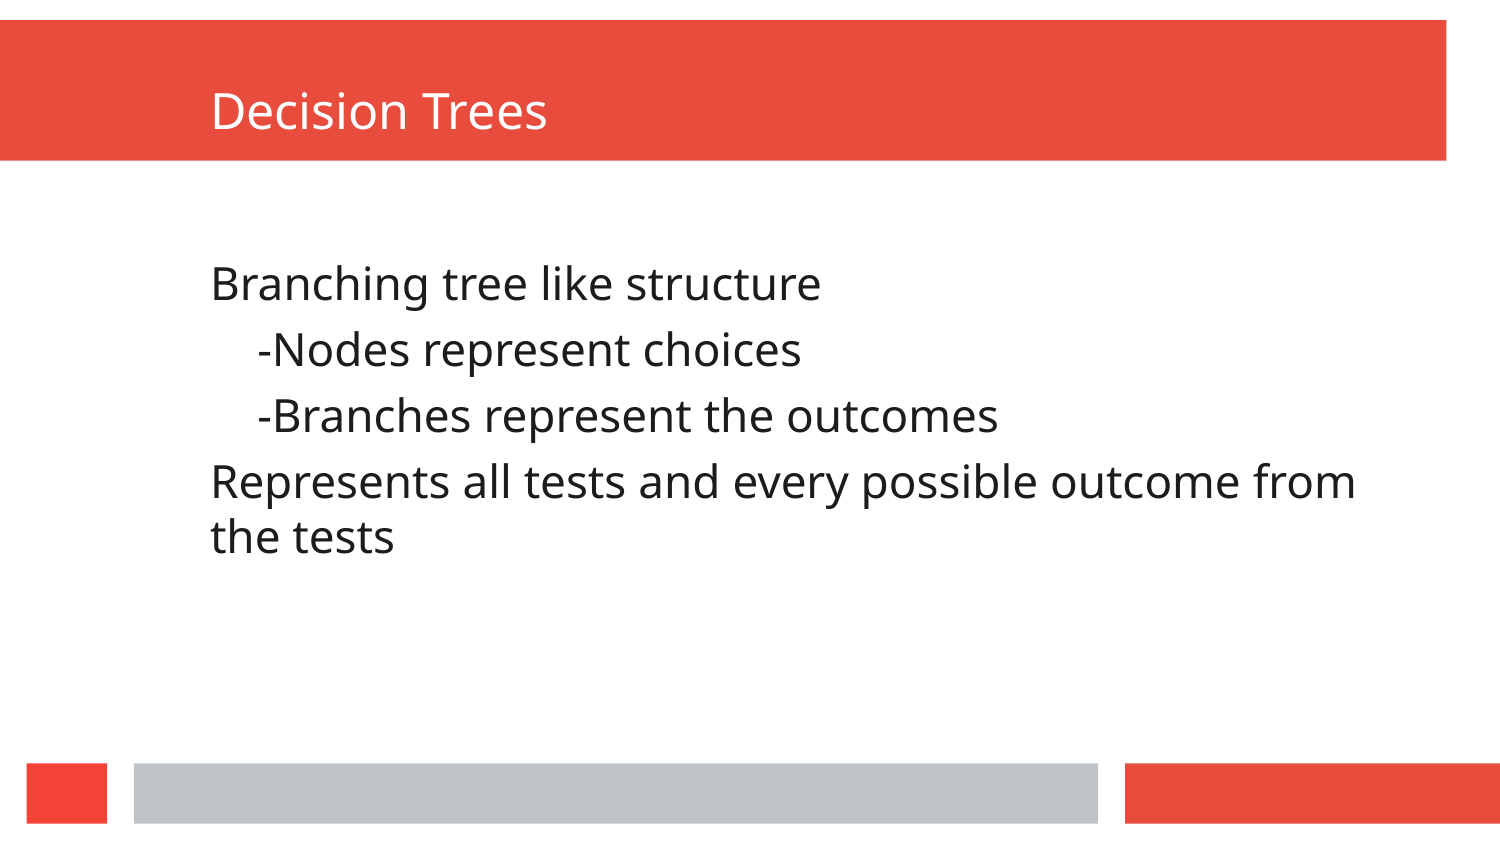

# Decision Trees
Branching tree like structure
-Nodes represent choices
-Branches represent the outcomes
Represents all tests and every possible outcome from the tests